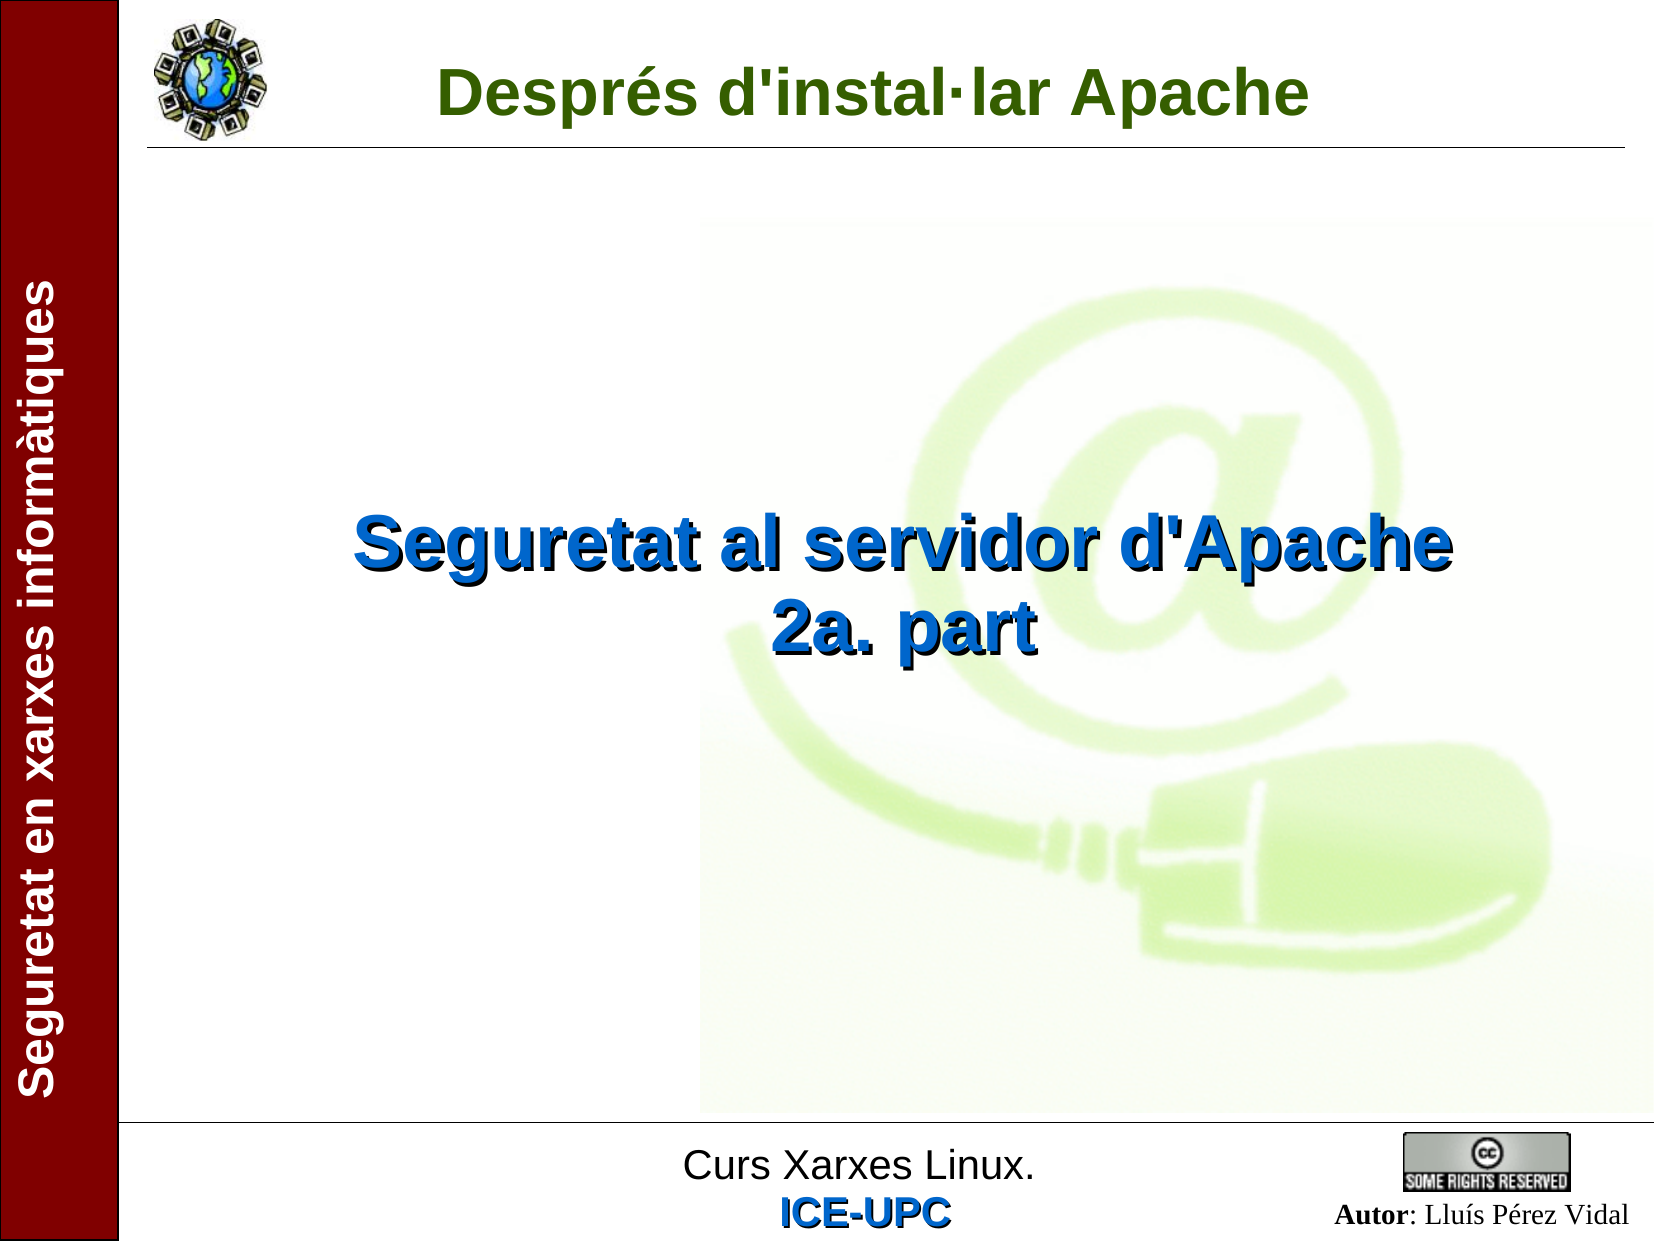

Després d'instal·lar Apache
# Seguretat al servidor d'Apache
2a. part